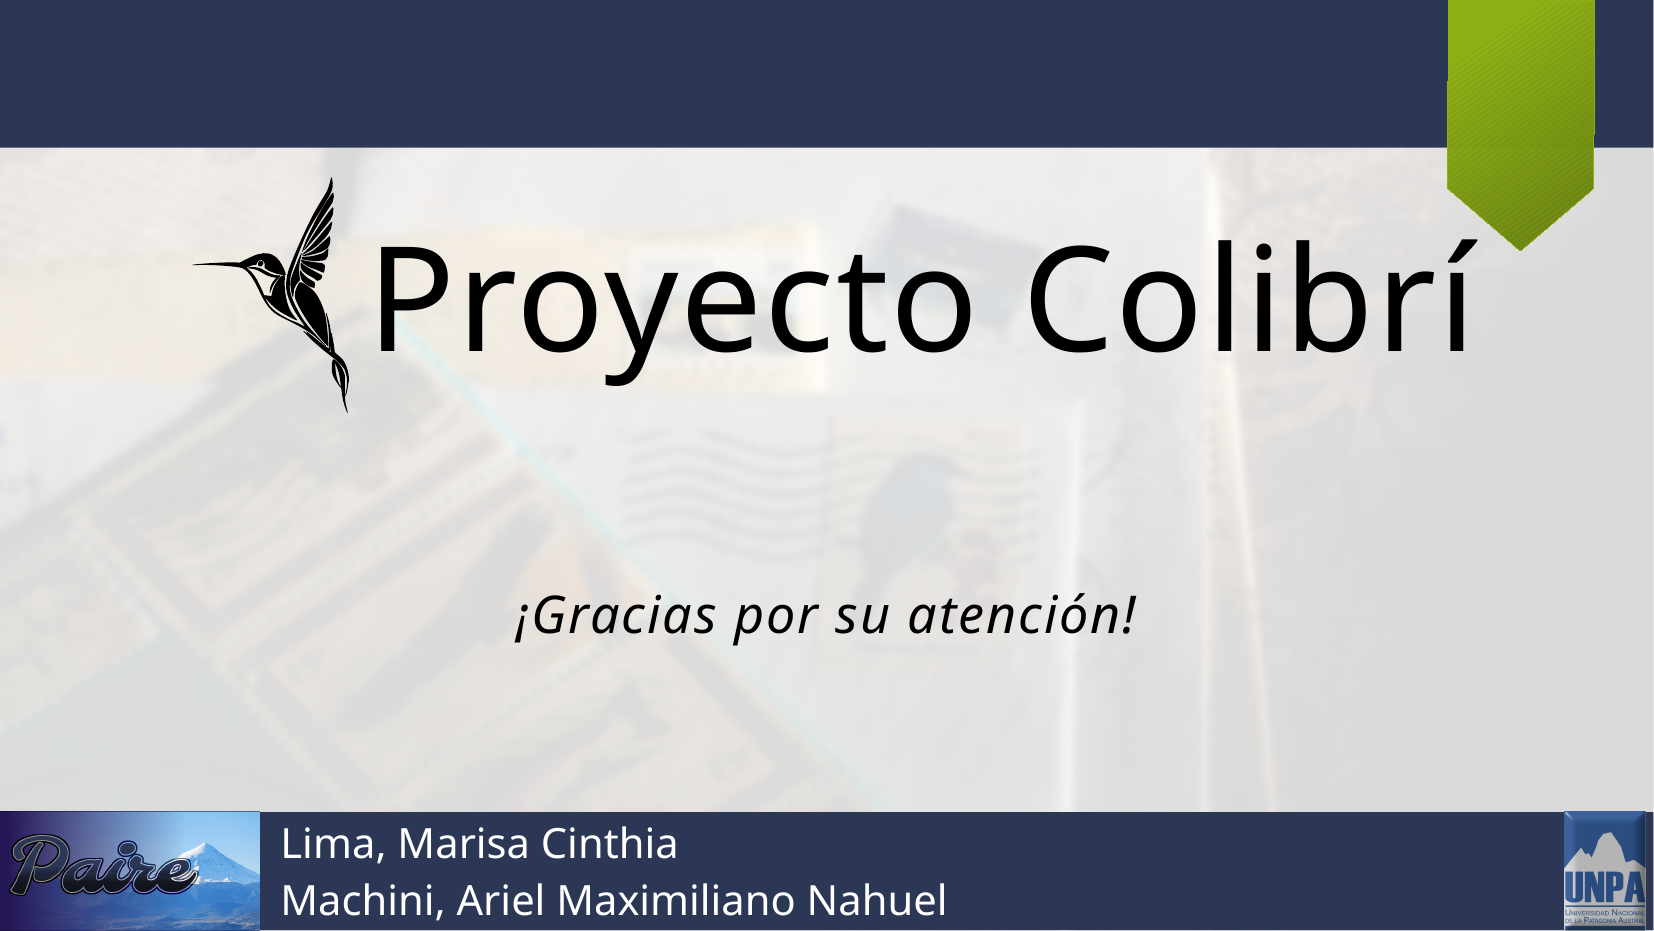

Proyecto Colibrí
¡Gracias por su atención!
Lima, Marisa Cinthia
Machini, Ariel Maximiliano Nahuel